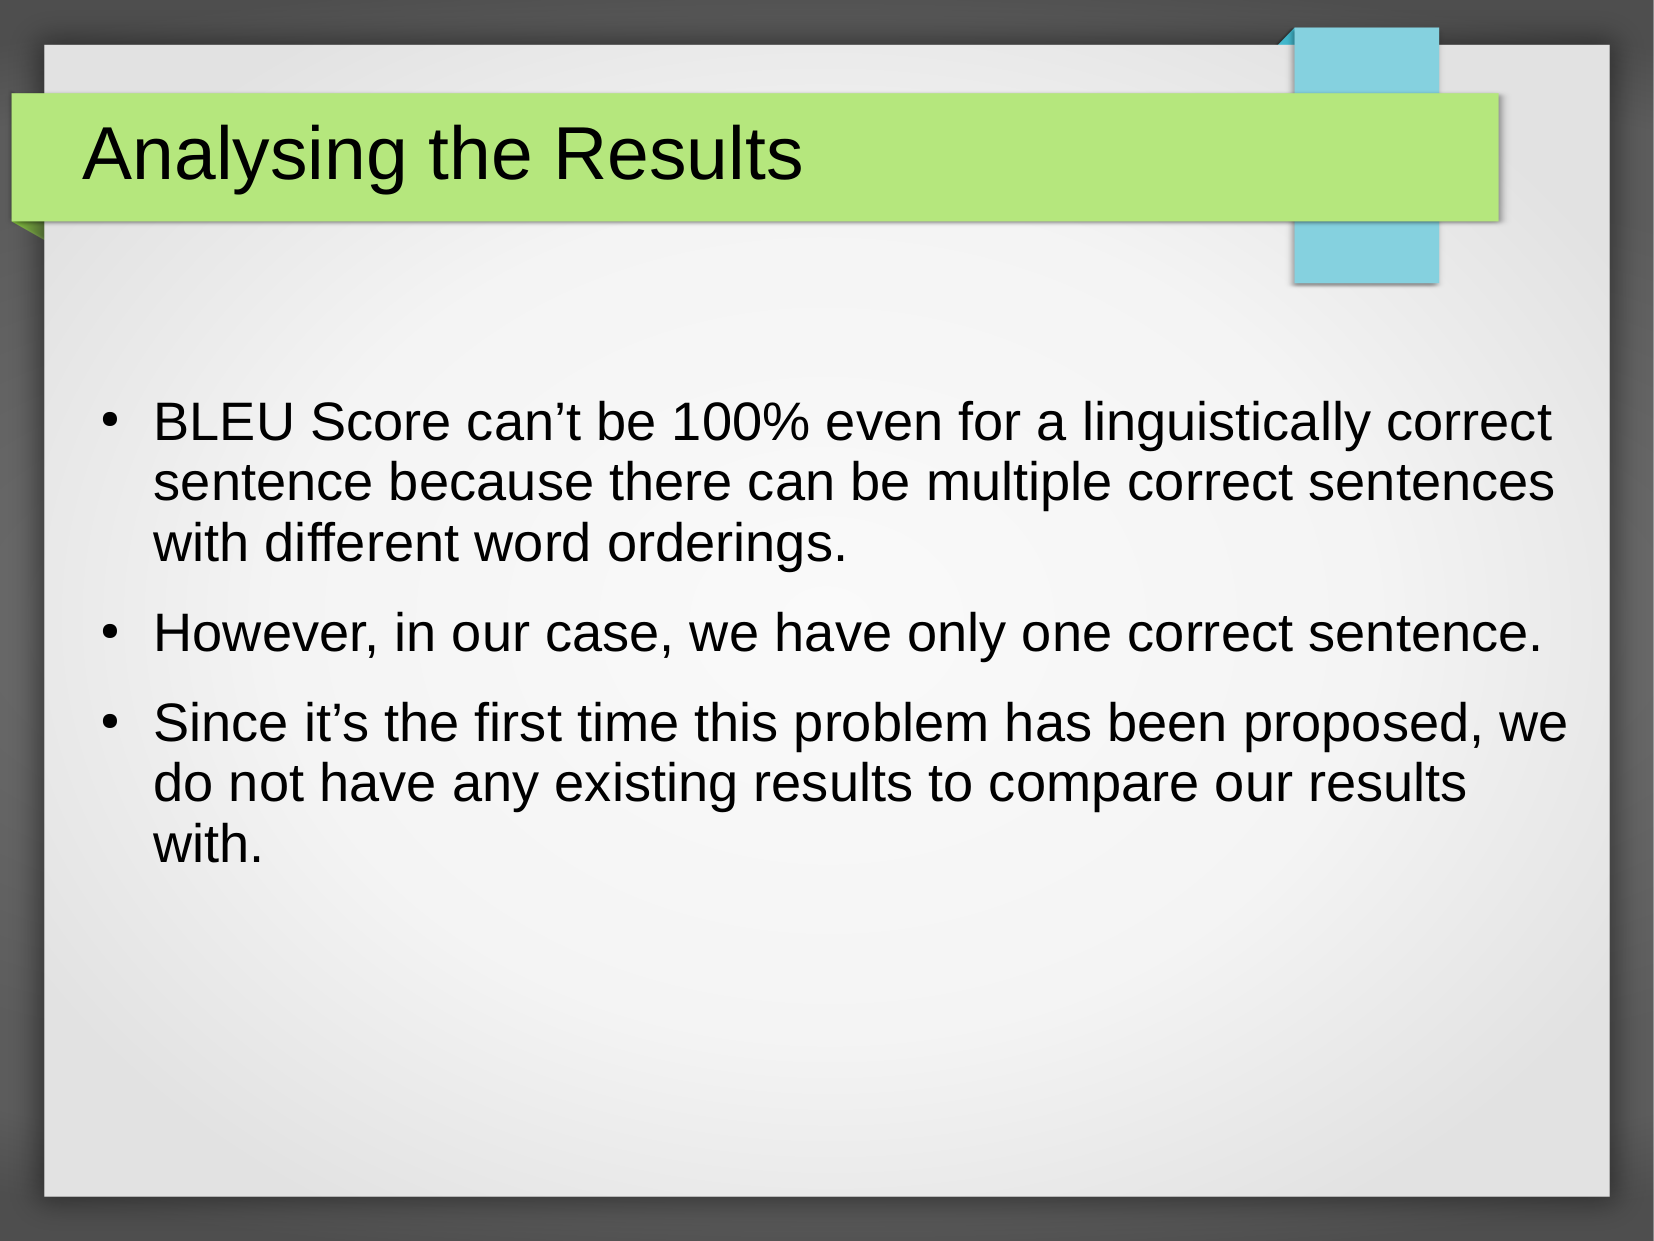

# Analysing the Results
BLEU Score can’t be 100% even for a linguistically correct sentence because there can be multiple correct sentences with different word orderings.
However, in our case, we have only one correct sentence.
Since it’s the first time this problem has been proposed, we do not have any existing results to compare our results with.